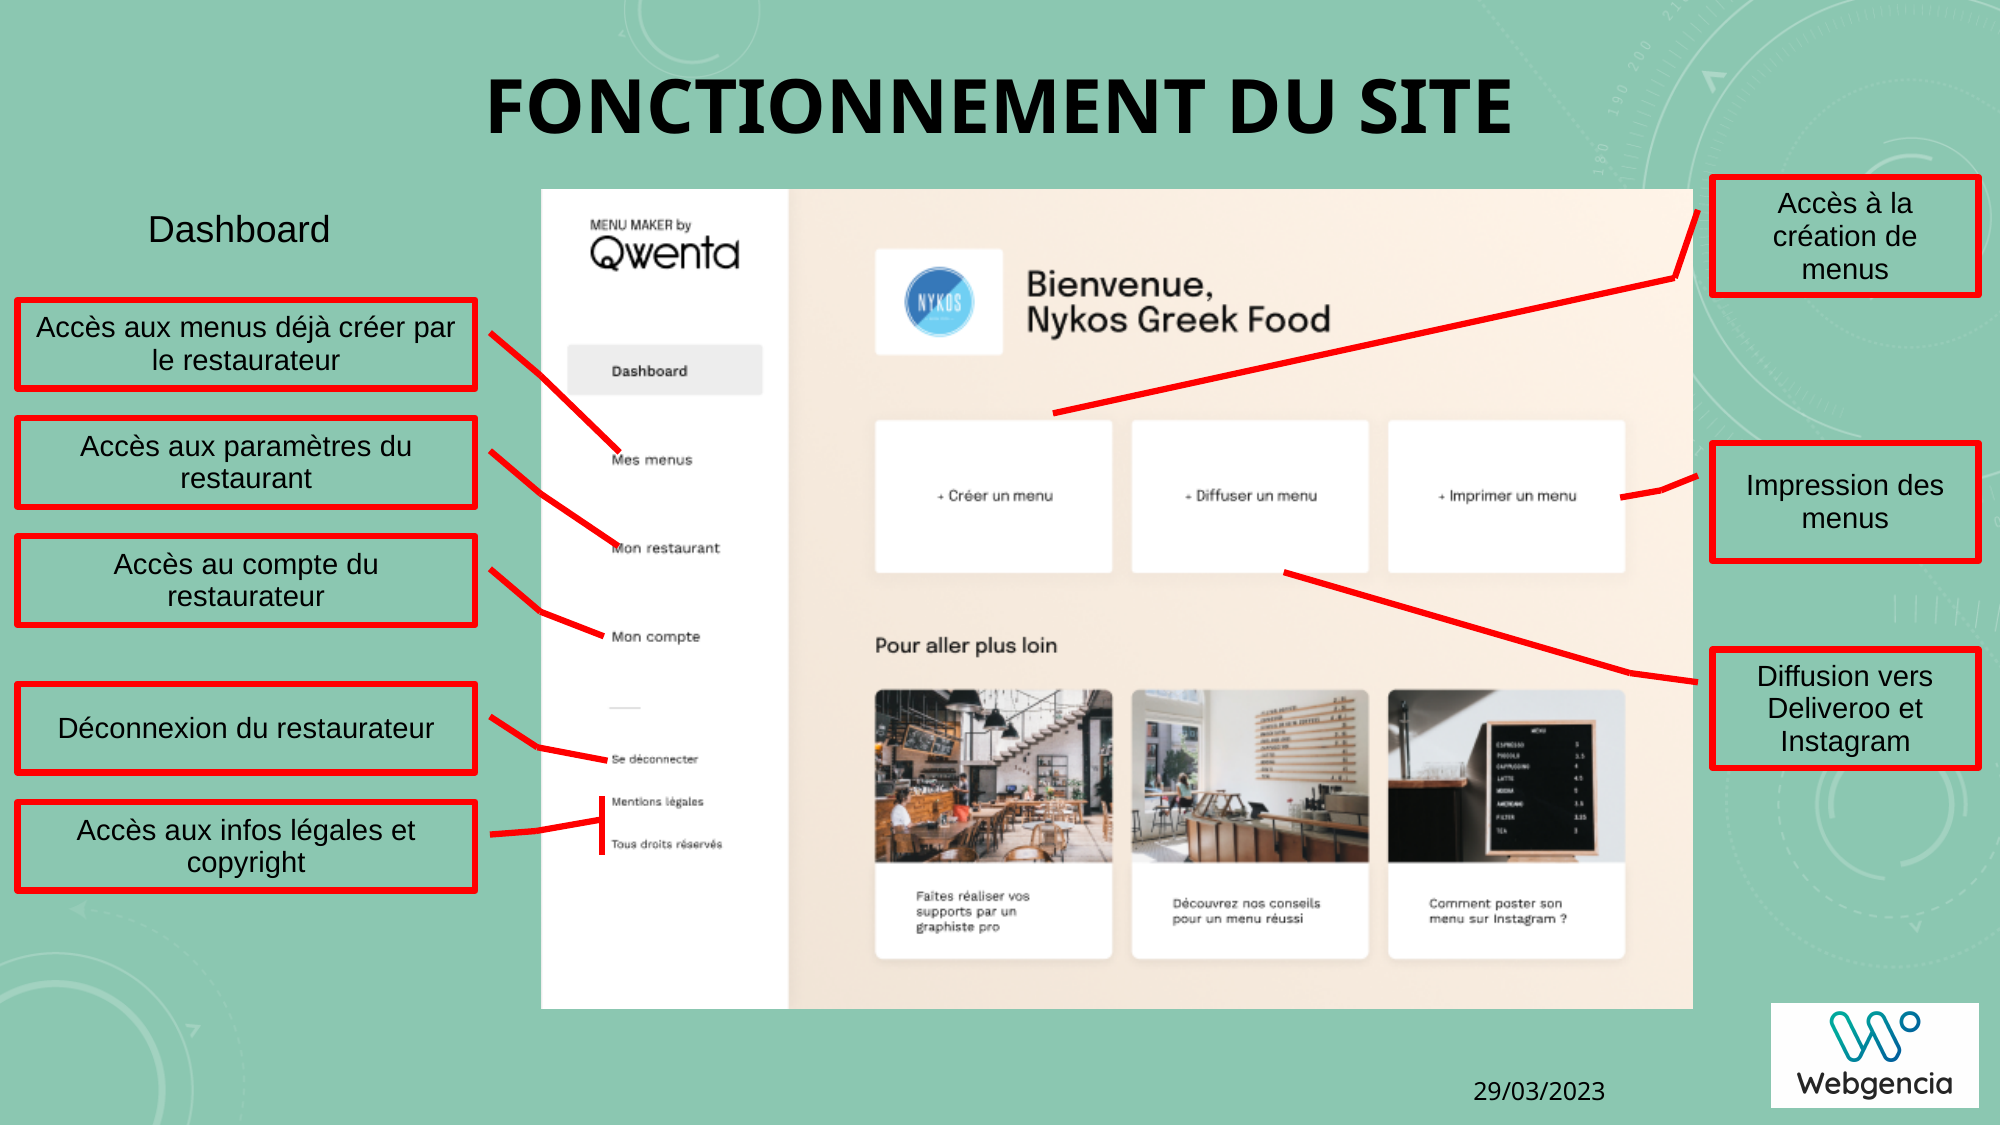

# Fonctionnement du site
Accès à la création de menus
Dashboard
Accès aux menus déjà créer par le restaurateur
Accès aux paramètres du restaurant
Impression des menus
Accès au compte du restaurateur
Diffusion vers Deliveroo et Instagram
Déconnexion du restaurateur
Accès aux infos légales et copyright
29/03/2023